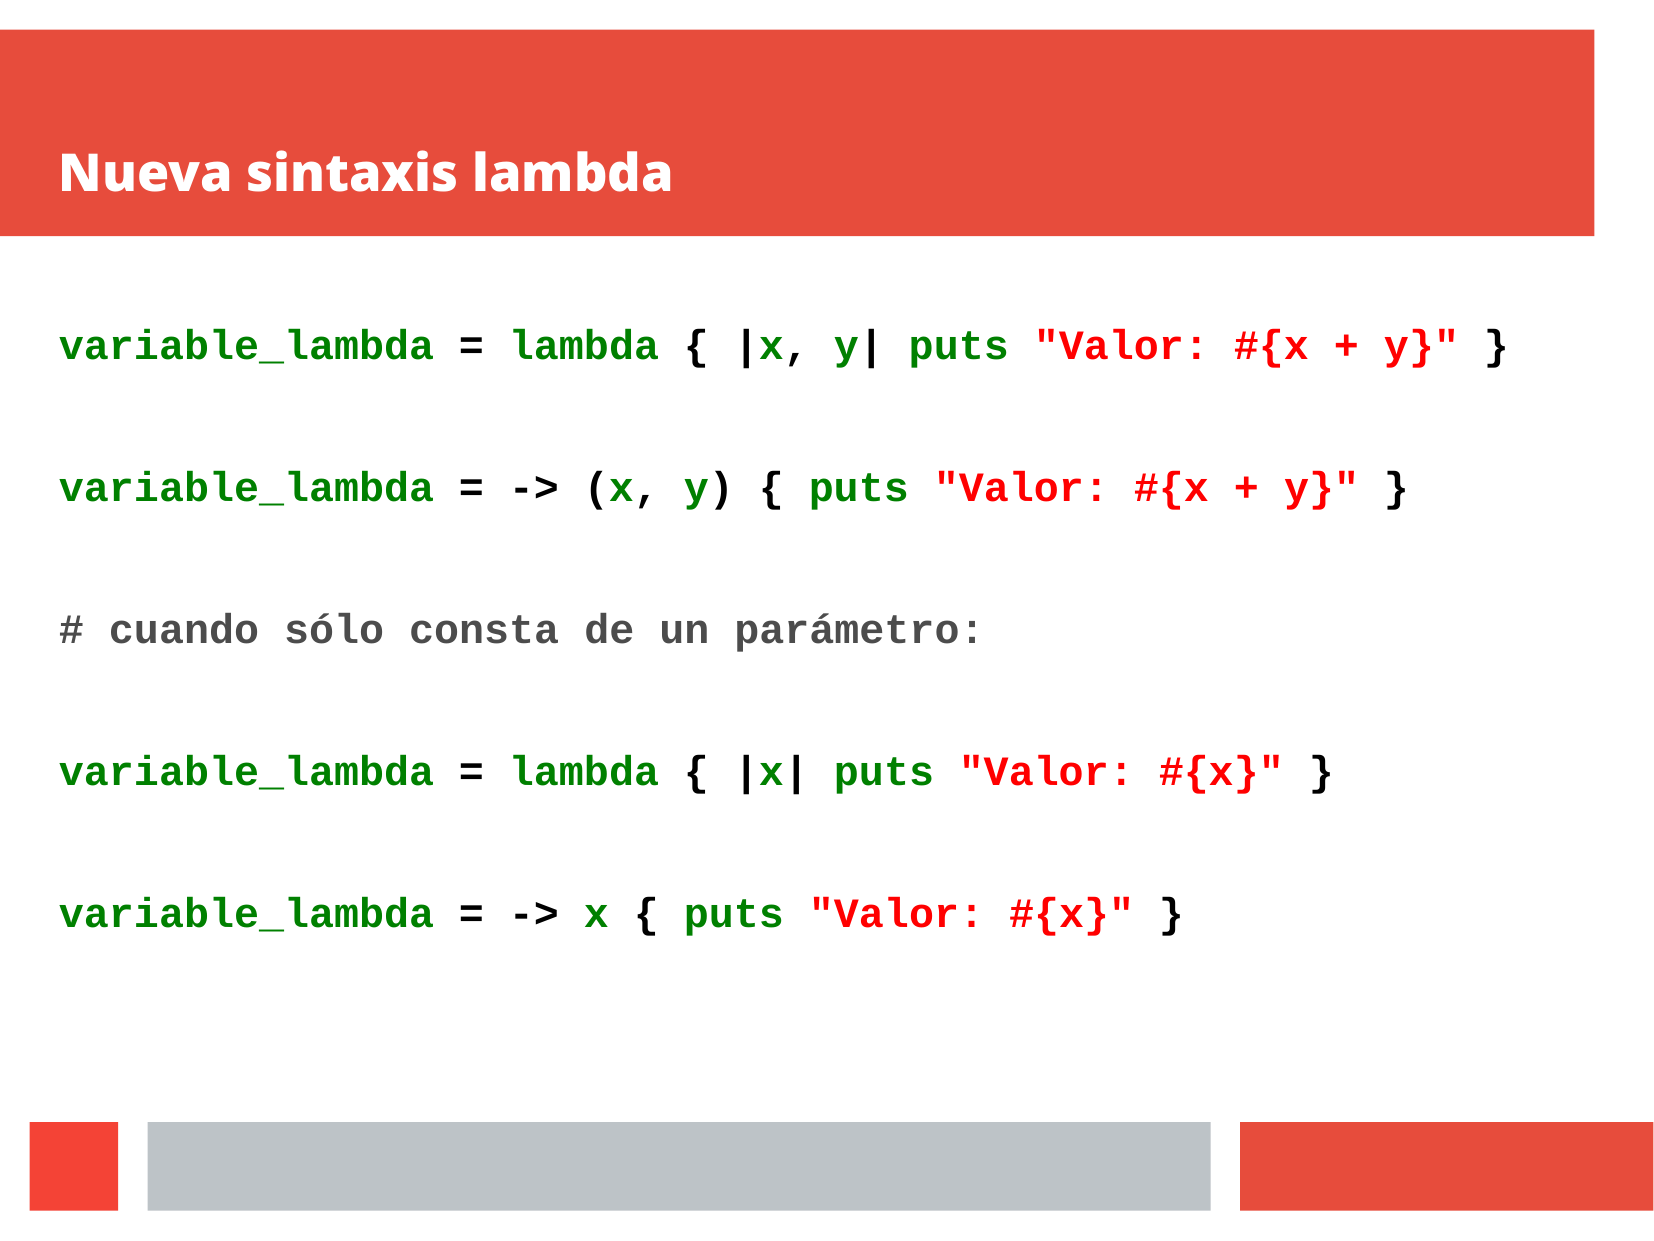

# Nueva sintaxis lambda
variable_lambda = lambda { |x, y| puts "Valor: #{x + y}" }
variable_lambda = -> (x, y) { puts "Valor: #{x + y}" }
# cuando sólo consta de un parámetro:
variable_lambda = lambda { |x| puts "Valor: #{x}" }
variable_lambda = -> x { puts "Valor: #{x}" }